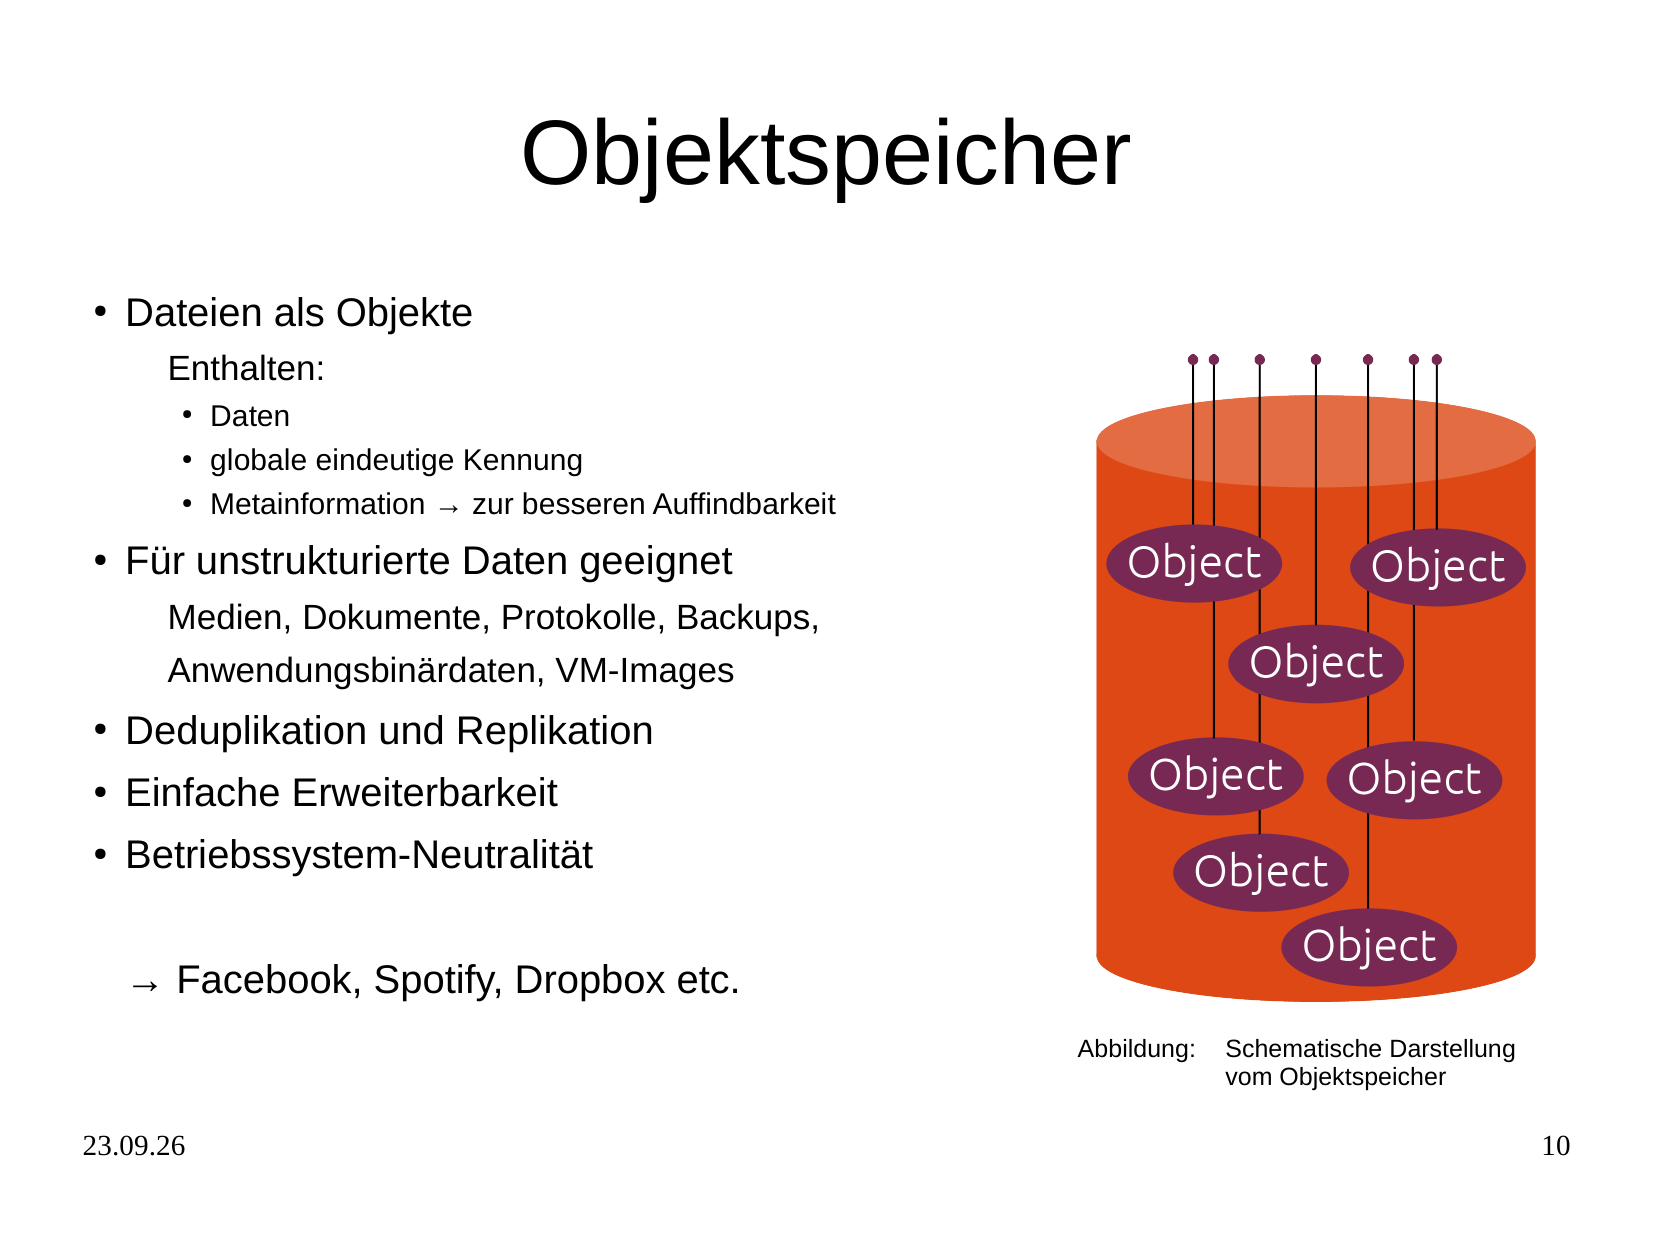

# Objektspeicher
Dateien als Objekte
Enthalten:
Daten
globale eindeutige Kennung
Metainformation → zur besseren Auffindbarkeit
Für unstrukturierte Daten geeignet
Medien, Dokumente, Protokolle, Backups,
Anwendungsbinärdaten, VM-Images
Deduplikation und Replikation
Einfache Erweiterbarkeit
Betriebssystem-Neutralität
→ Facebook, Spotify, Dropbox etc.
Abbildung: 	Schematische Darstellung
		vom Objektspeicher
10